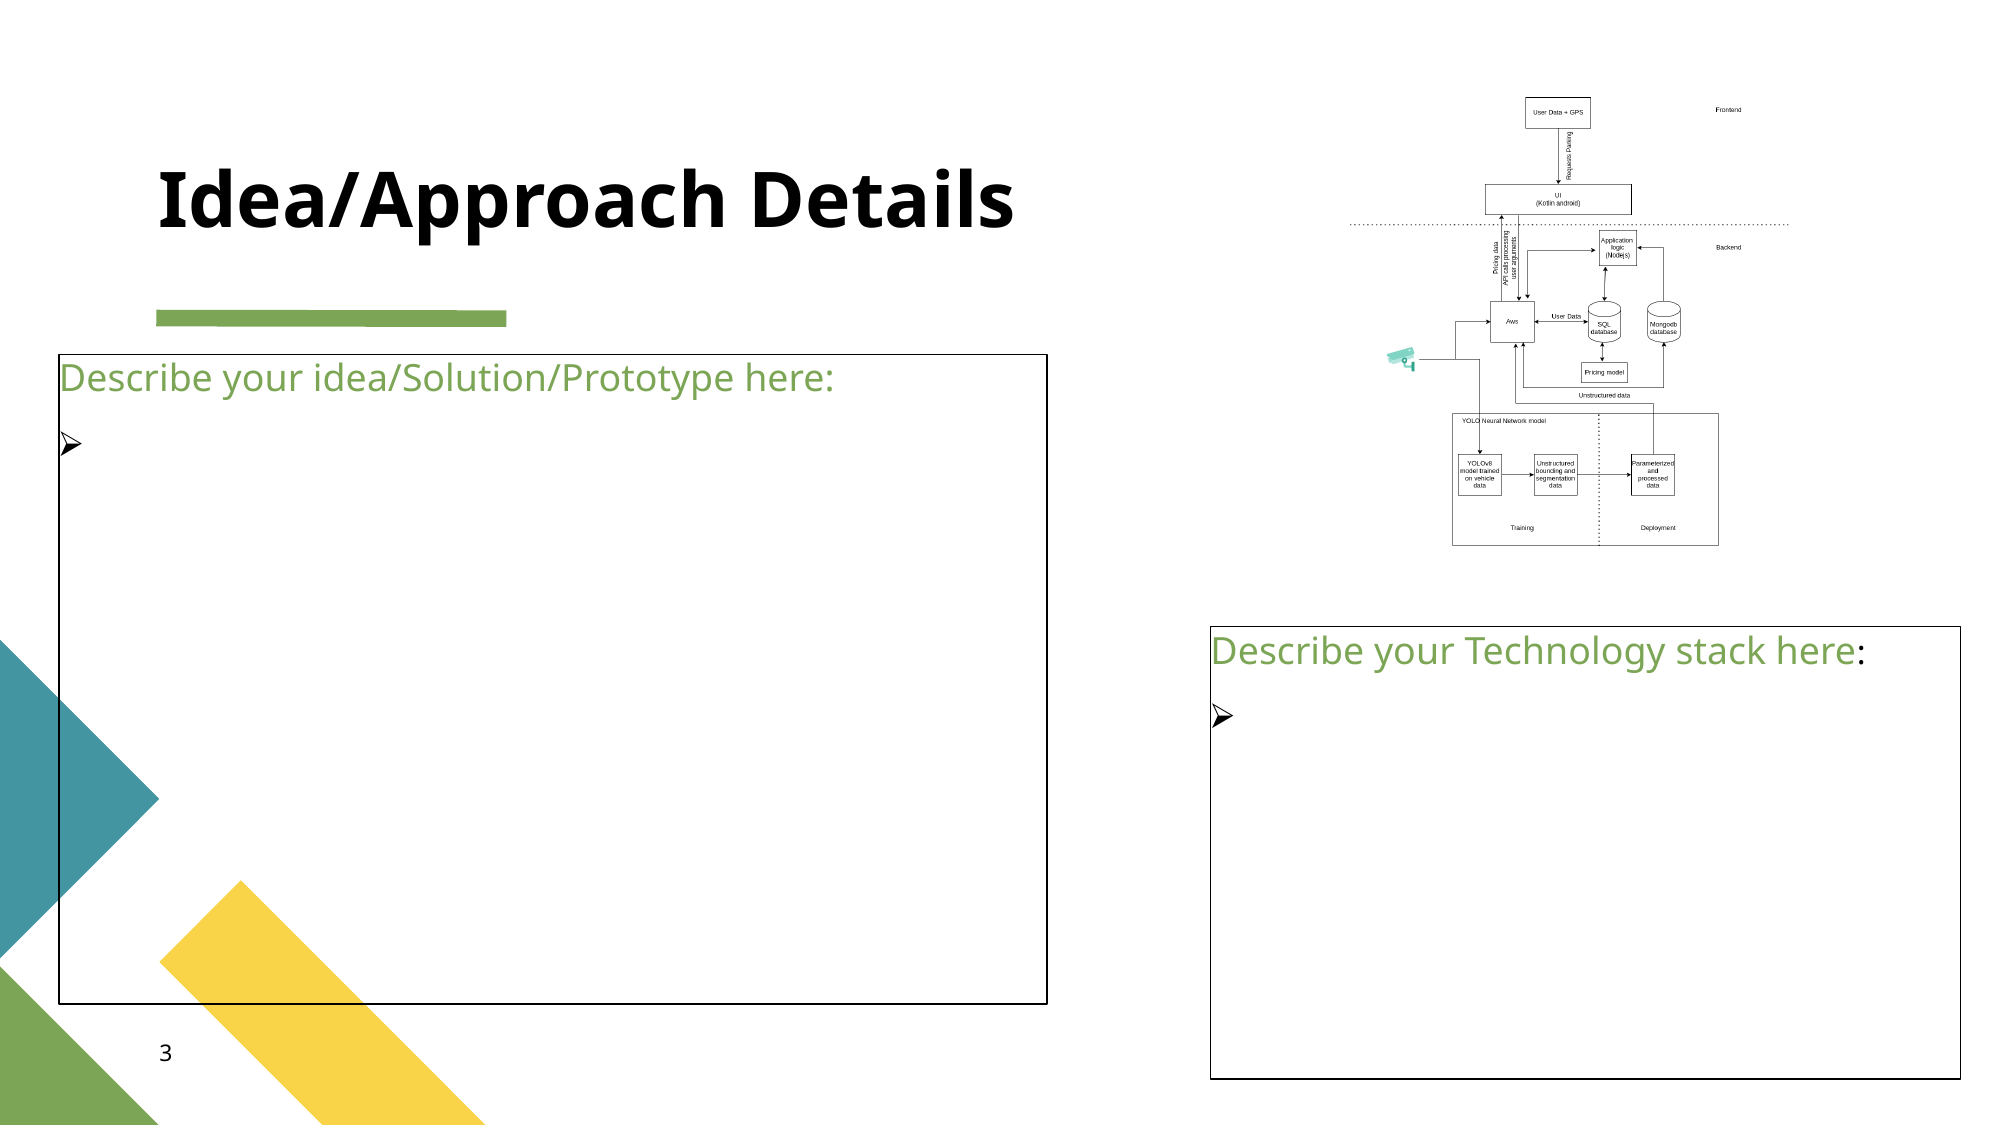

# Idea/Approach Details
Describe your idea/Solution/Prototype here:
Describe your Technology stack here: